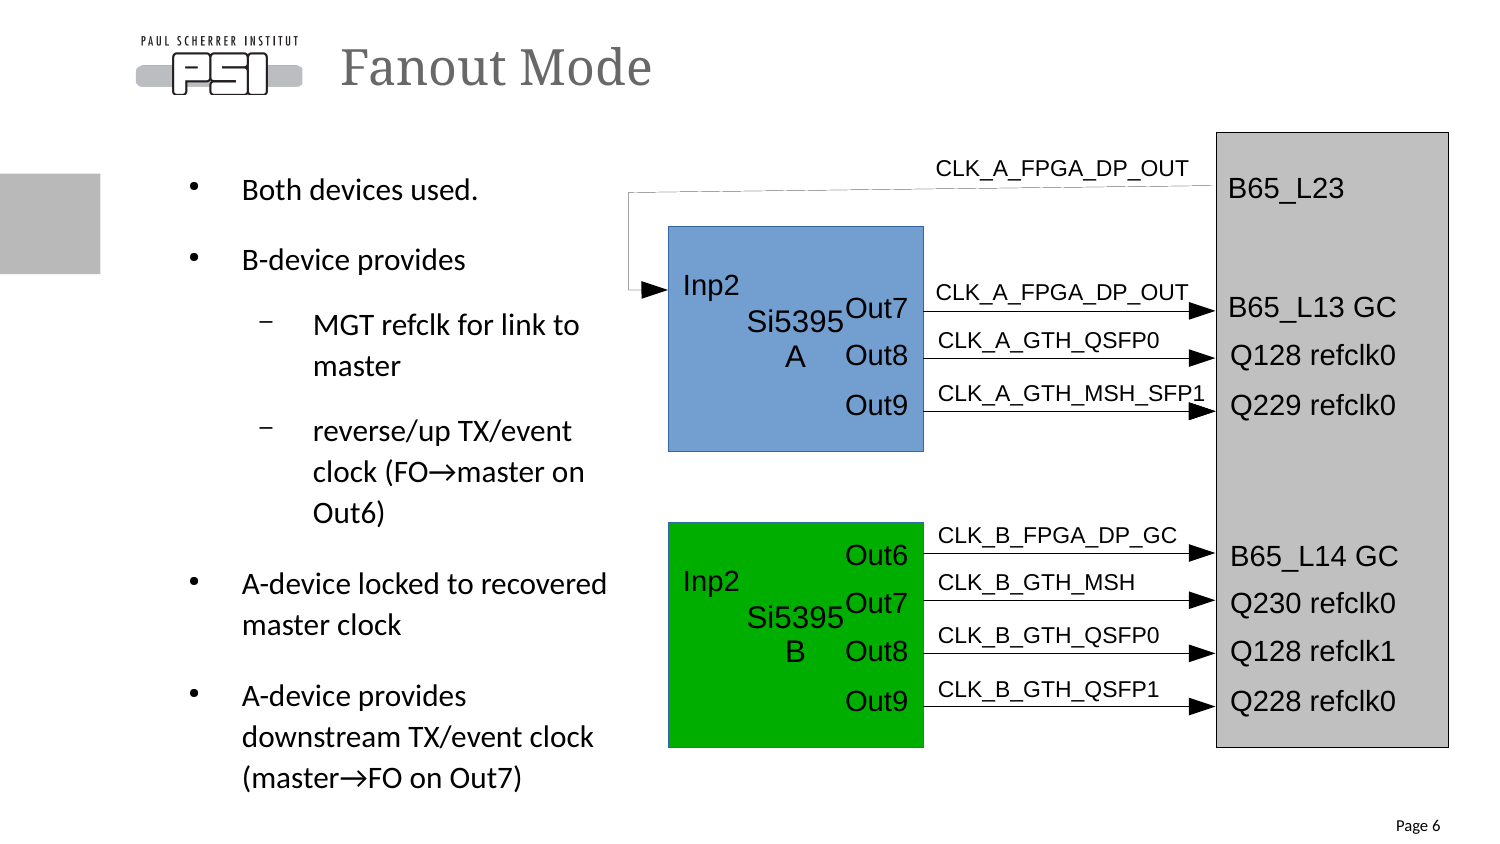

Fanout Mode
CLK_A_FPGA_DP_OUT
# Both devices used.
B-device provides
MGT refclk for link to master
reverse/up TX/event clock (FO→master on Out6)
A-device locked to recovered master clock
A-device provides downstream TX/event clock (master→FO on Out7)
B65_L23
Si5395
A
Inp2
CLK_A_FPGA_DP_OUT
B65_L13 GC
Out7
CLK_A_GTH_QSFP0
Out8
Q128 refclk0
CLK_A_GTH_MSH_SFP1
Out9
Q229 refclk0
CLK_B_FPGA_DP_GC
Si5395
B
Out6
B65_L14 GC
Inp2
CLK_B_GTH_MSH
Out7
Q230 refclk0
CLK_B_GTH_QSFP0
Out8
Q128 refclk1
CLK_B_GTH_QSFP1
Out9
Q228 refclk0
Page